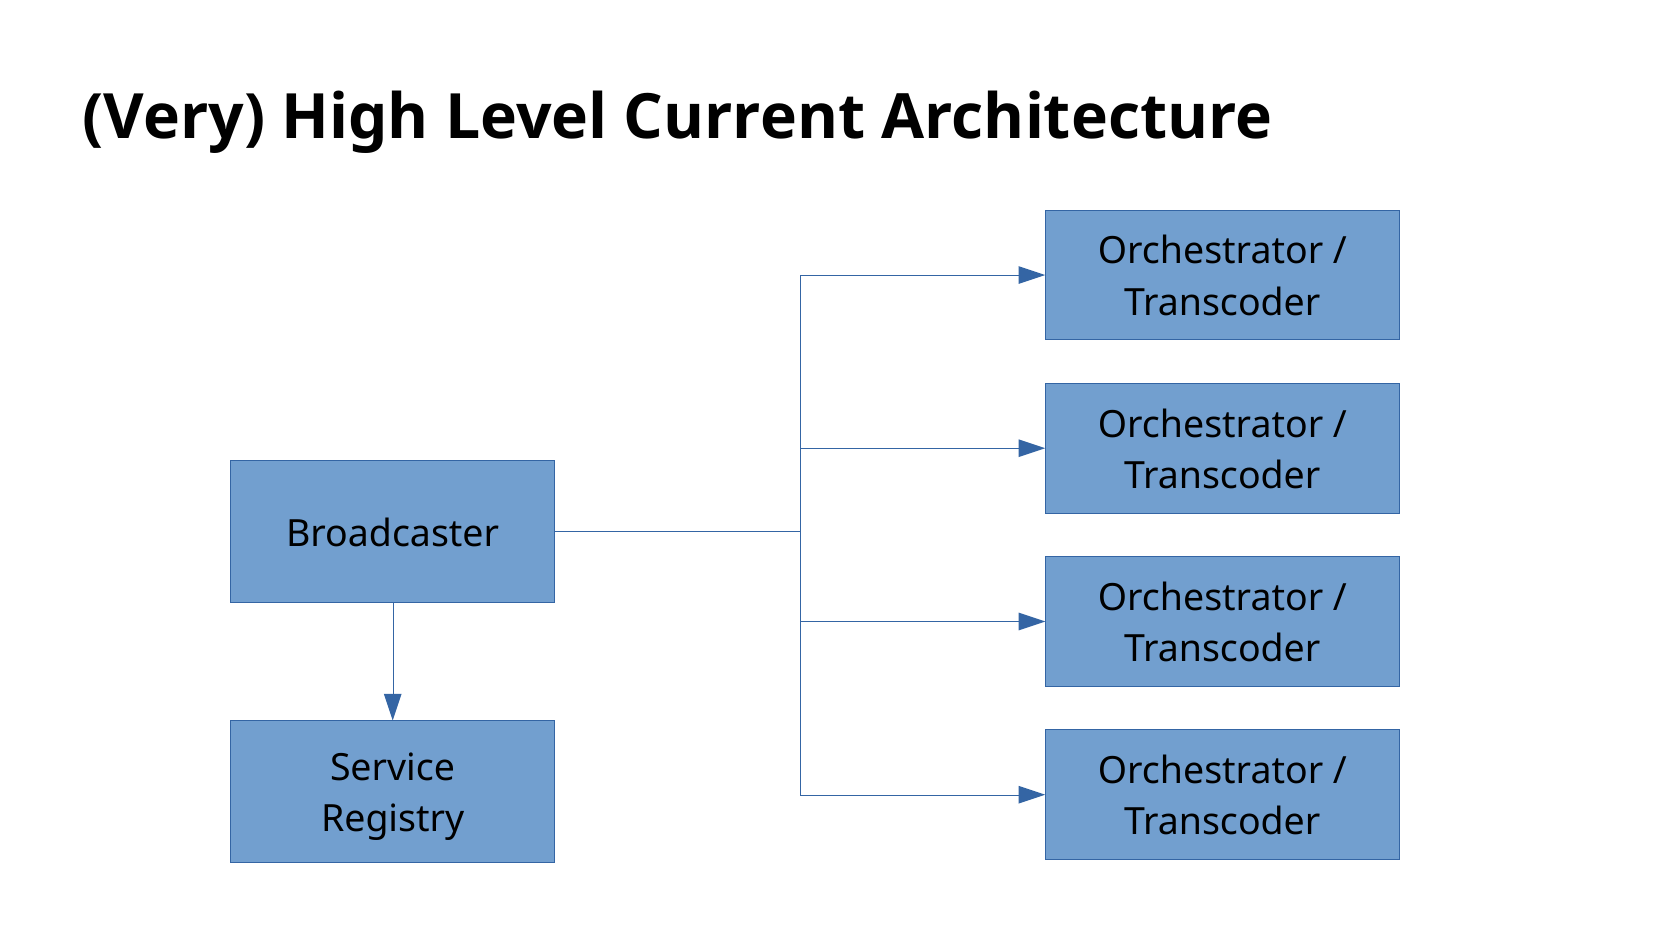

# (Very) High Level Current Architecture
Orchestrator /
Transcoder
Orchestrator /
Transcoder
Broadcaster
Orchestrator /
Transcoder
Service
Registry
Orchestrator /
Transcoder